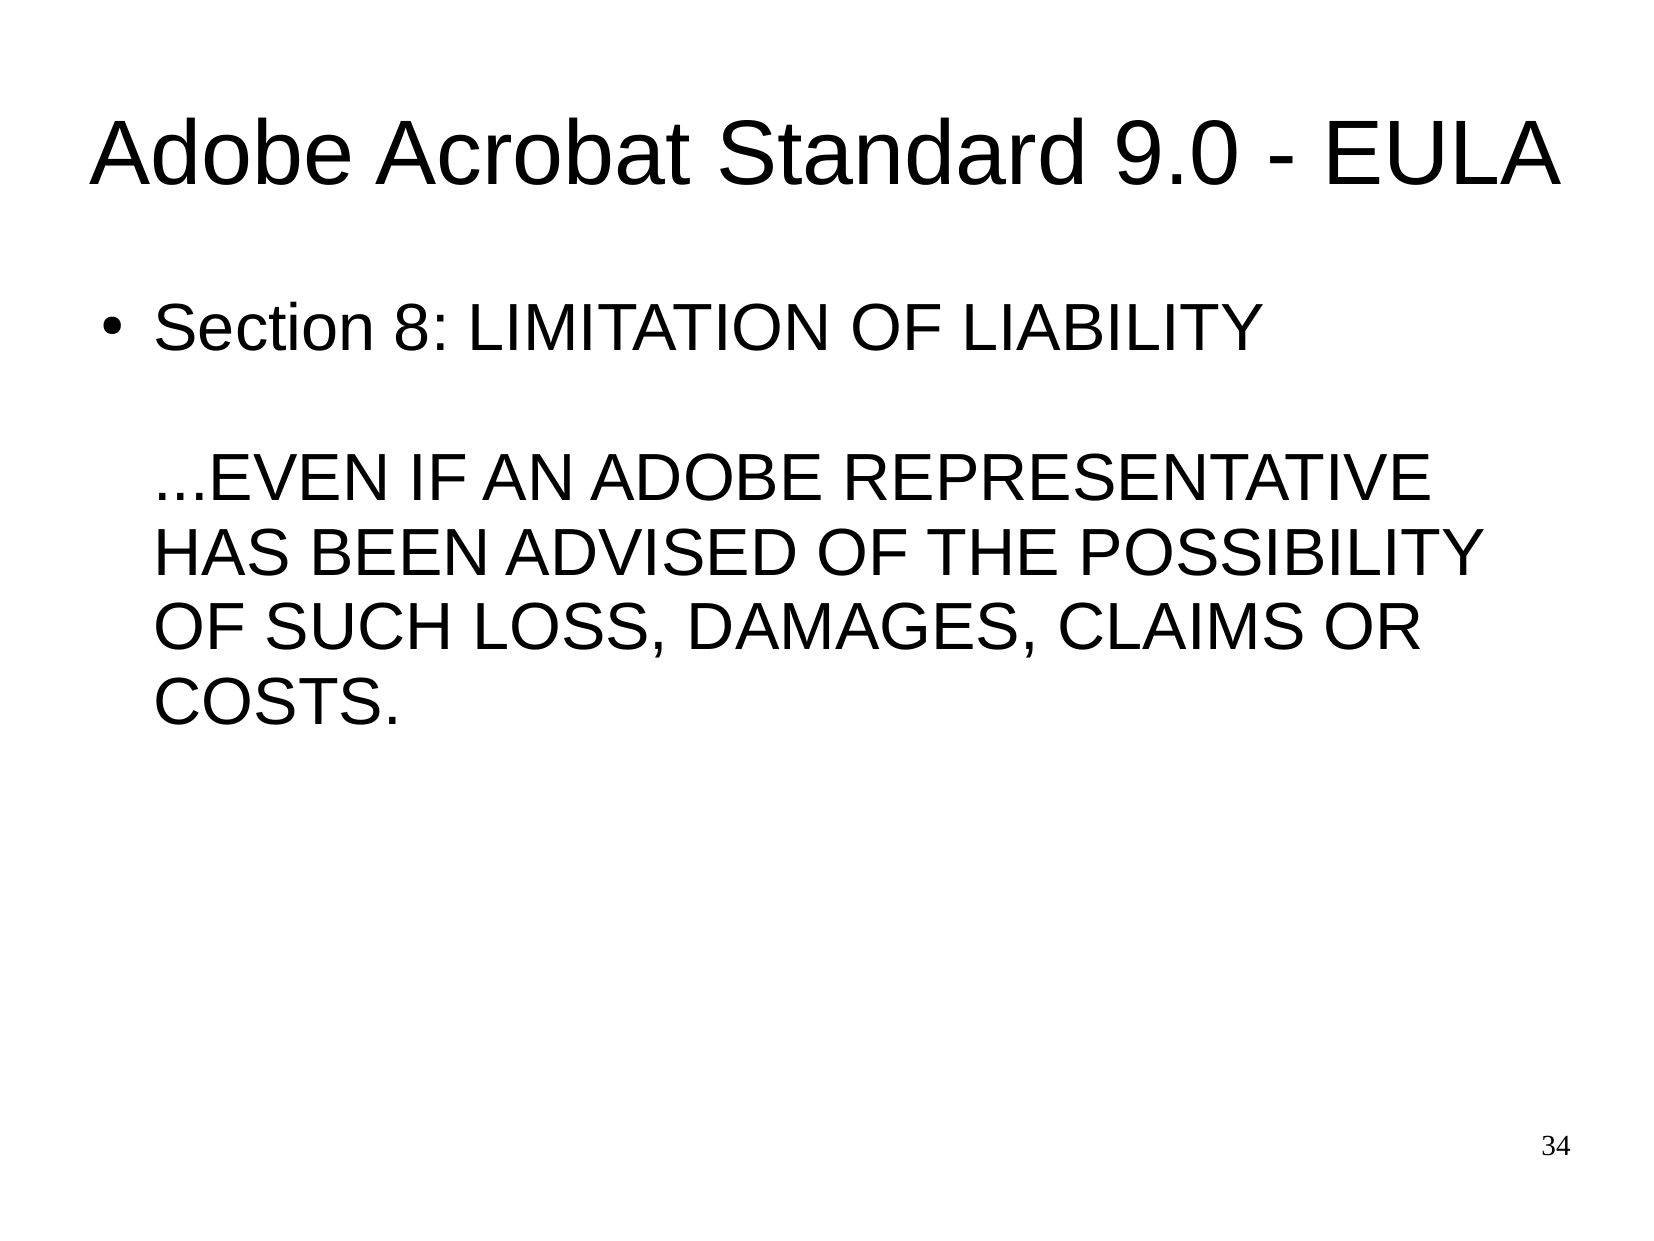

# Adobe Acrobat Standard 9.0 - EULA
Section 8: LIMITATION OF LIABILITY
...EVEN IF AN ADOBE REPRESENTATIVE HAS BEEN ADVISED OF THE POSSIBILITY OF SUCH LOSS, DAMAGES, CLAIMS OR COSTS.
34